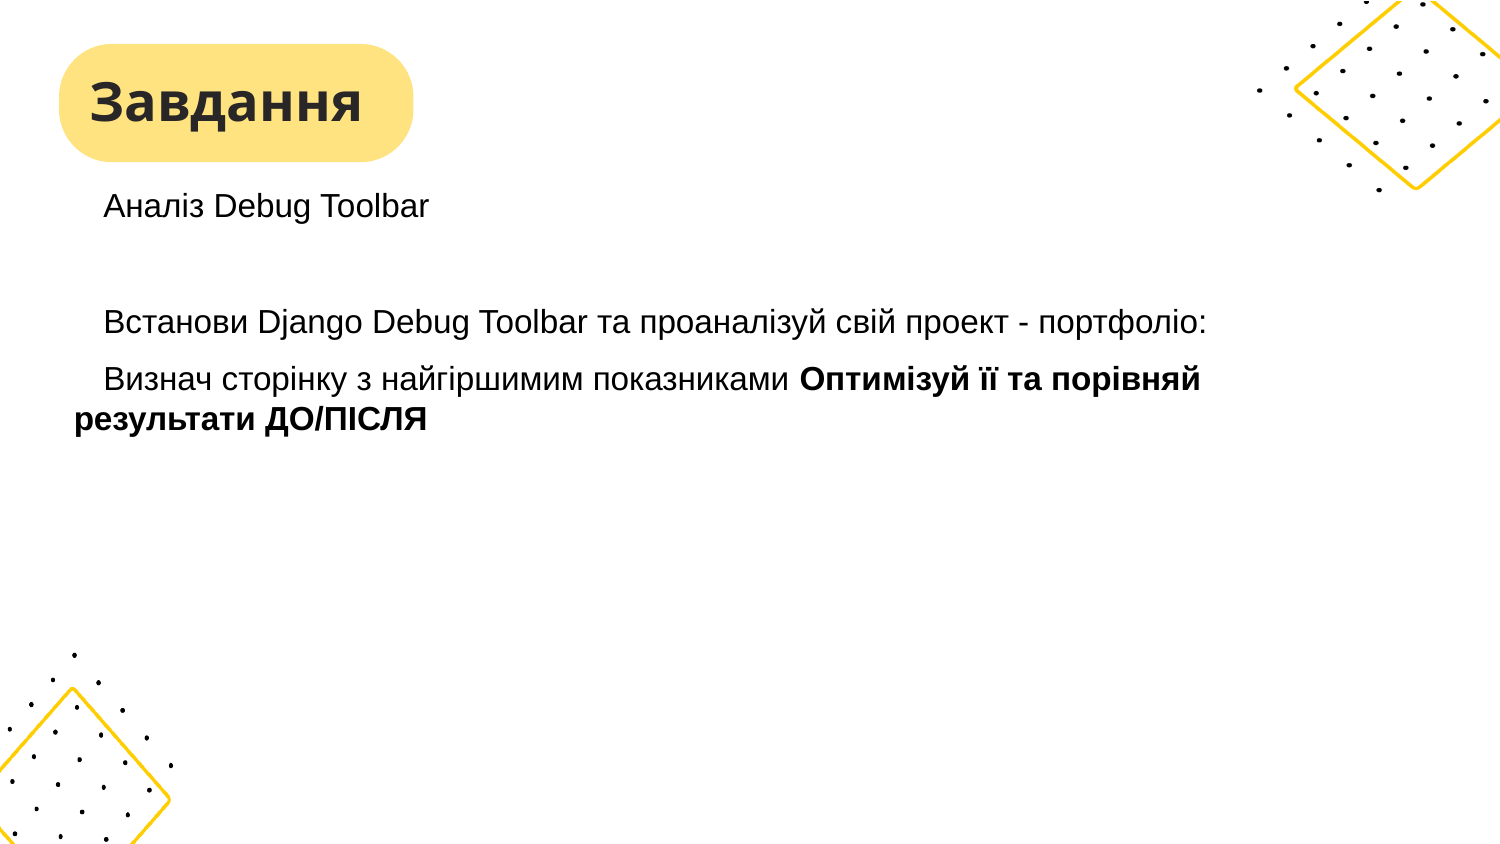

Завдання
Аналіз Debug Toolbar
Встанови Django Debug Toolbar та проаналізуй свій проект - портфоліо:
Визнач сторінку з найгіршимим показниками Оптимізуй її та порівняй результати ДО/ПІСЛЯ